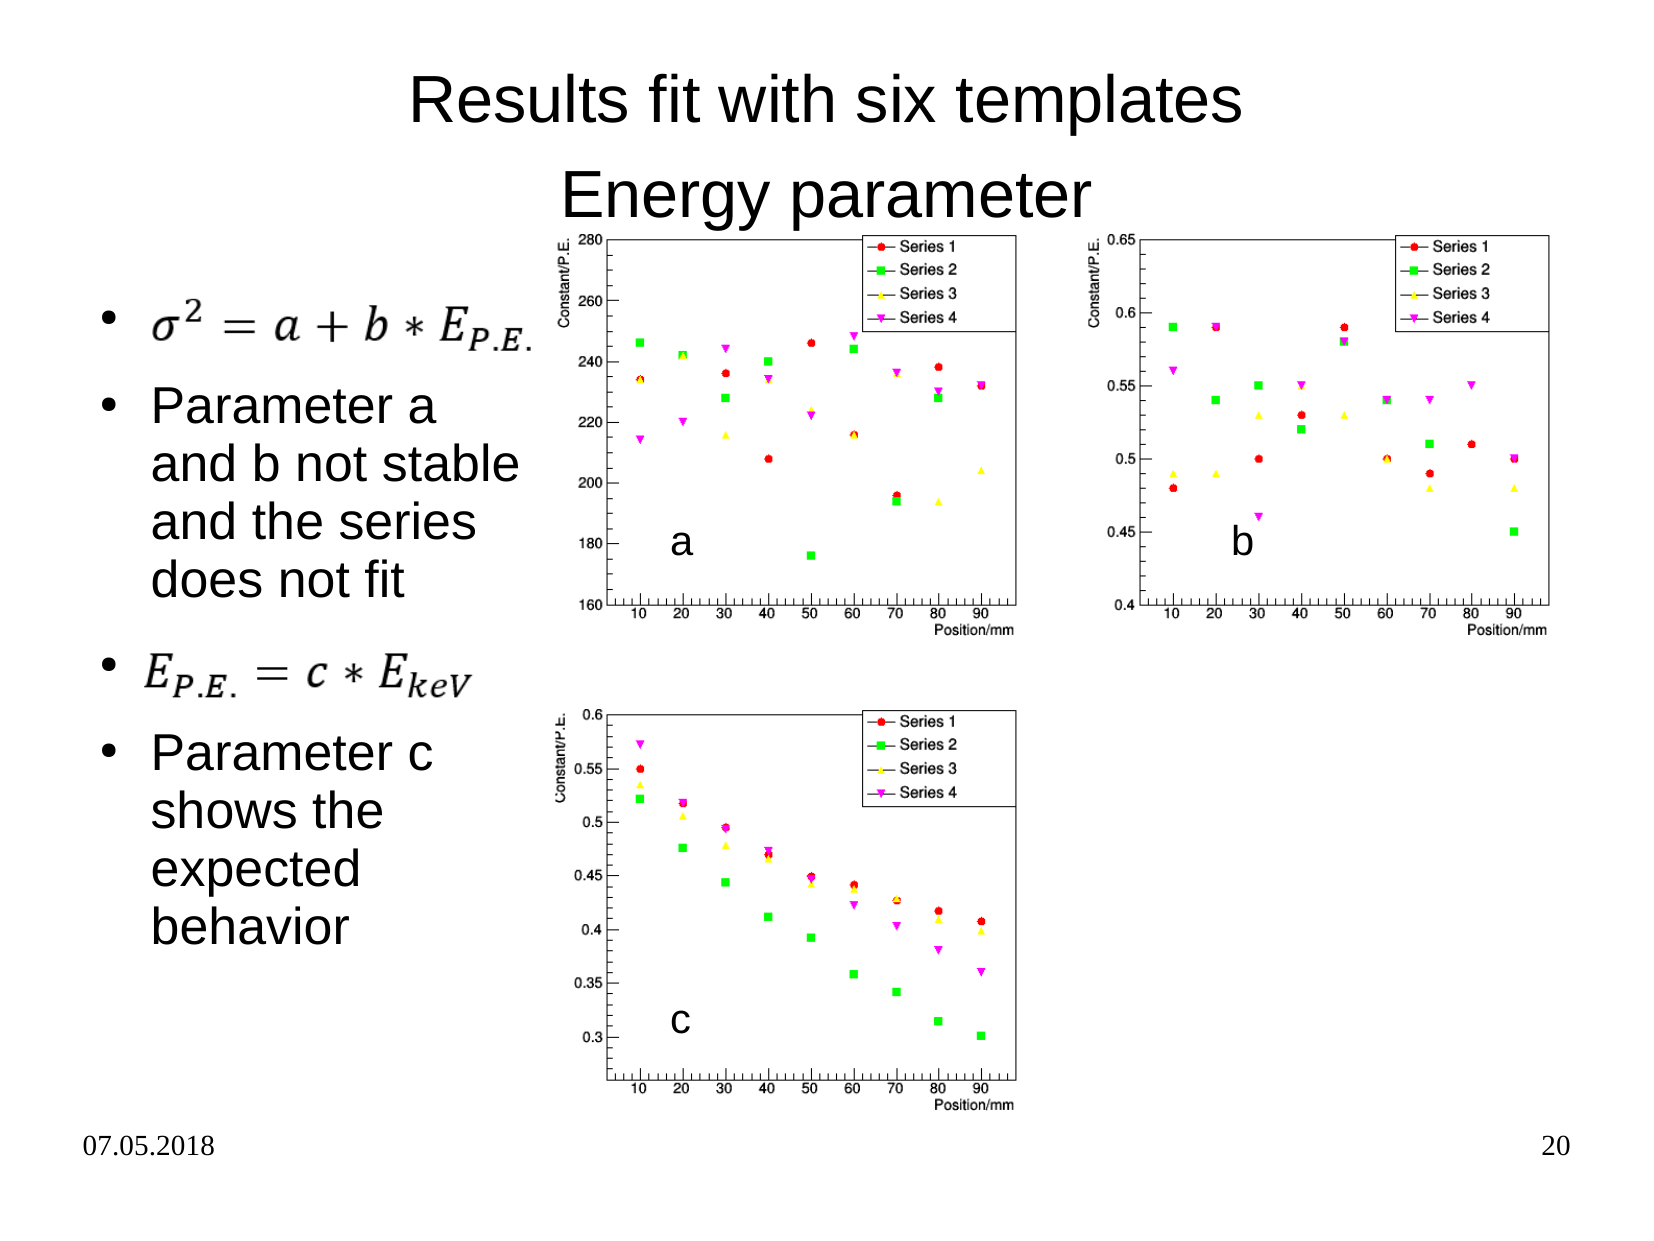

# Results fit with six templates
Energy parameter
Parameter a and b not stable and the series does not fit
Parameter c shows the expected behavior
a
b
c
07.05.2018
20